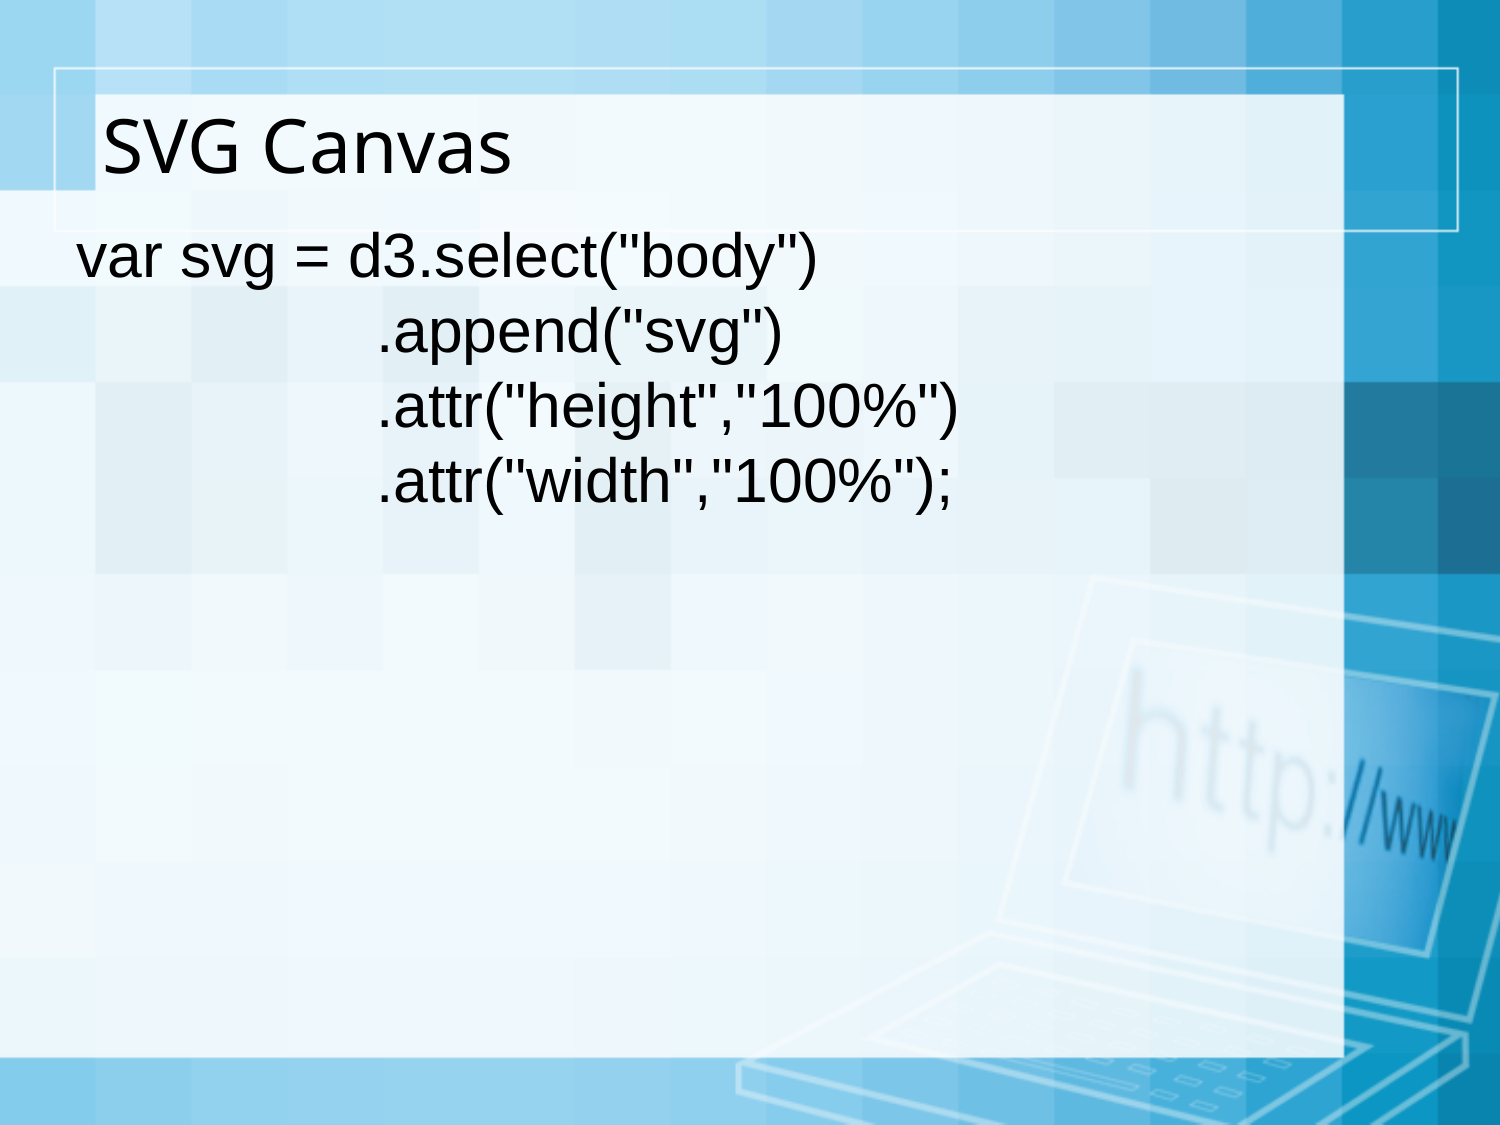

# SVG Canvas
var svg = d3.select("body")
.append("svg")
.attr("height","100%")
.attr("width","100%");